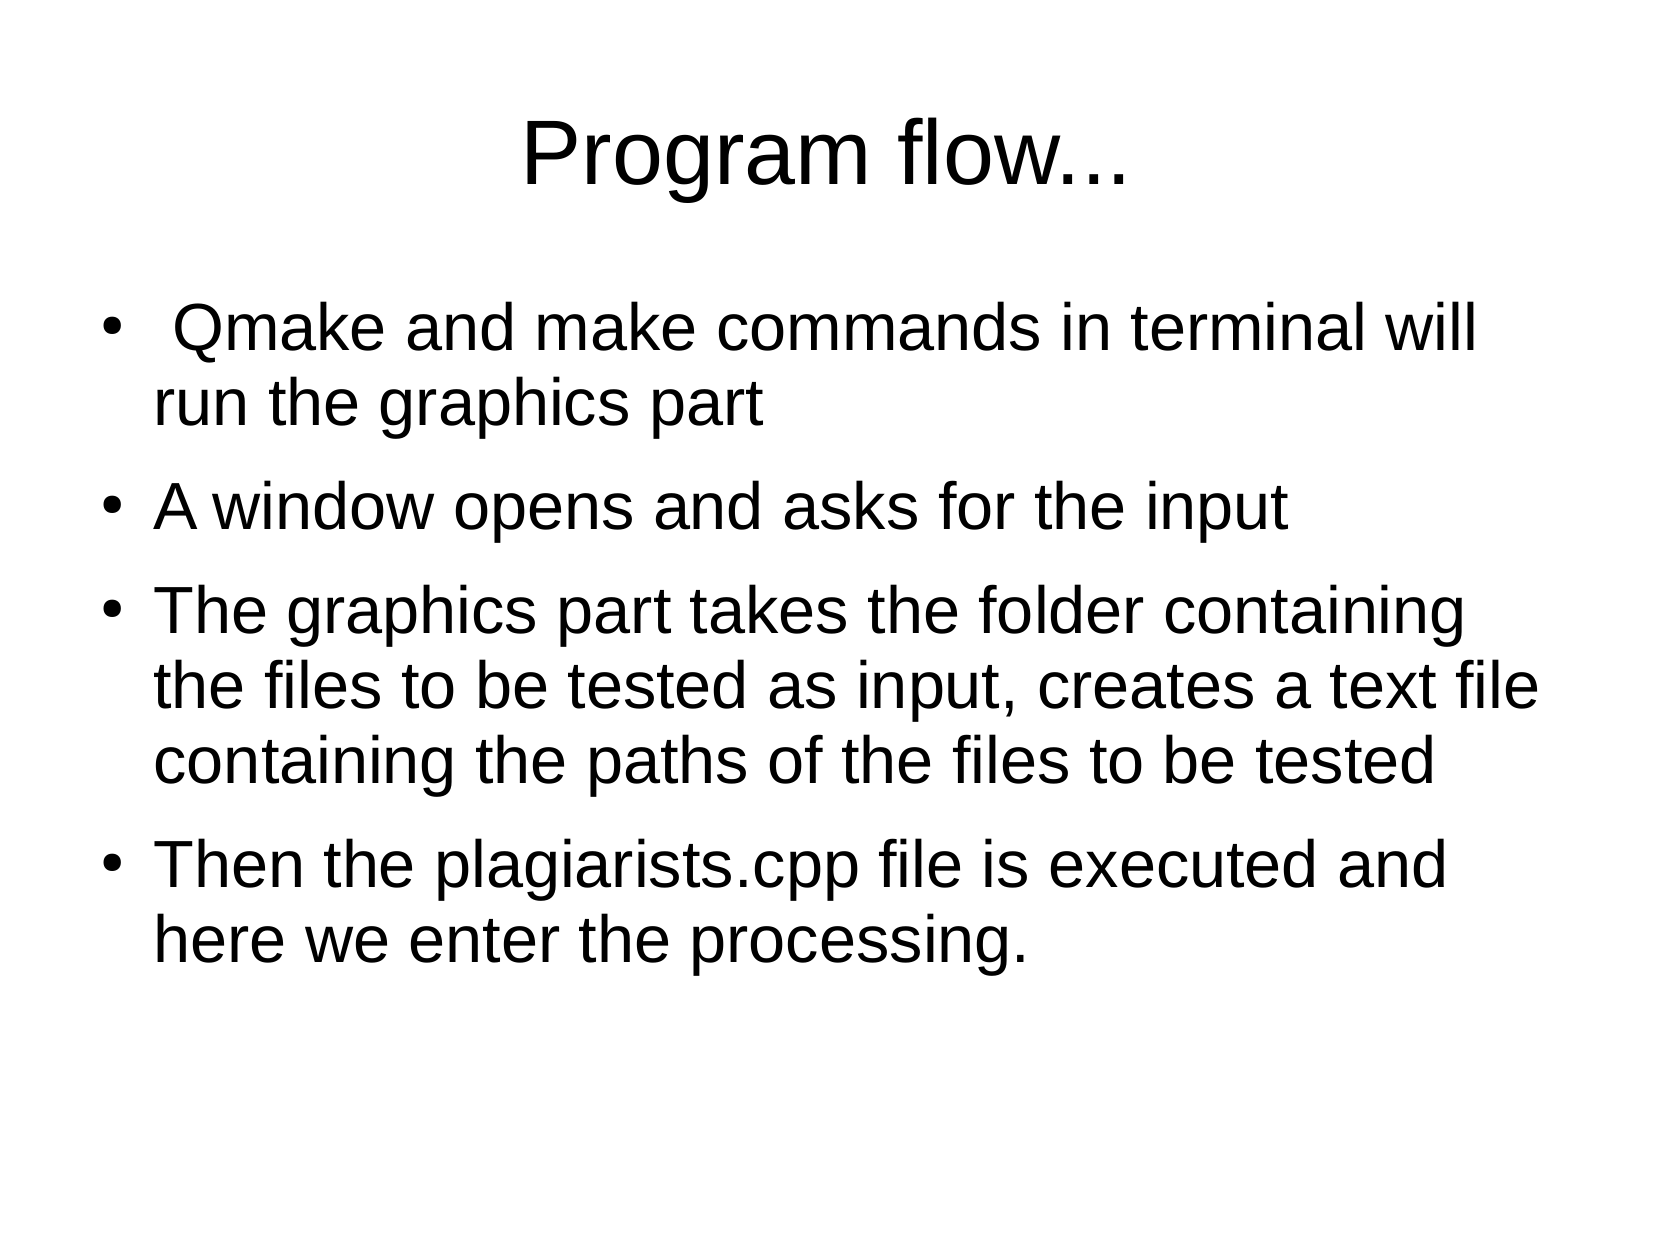

# Program flow...
 Qmake and make commands in terminal will run the graphics part
A window opens and asks for the input
The graphics part takes the folder containing the files to be tested as input, creates a text file containing the paths of the files to be tested
Then the plagiarists.cpp file is executed and here we enter the processing.